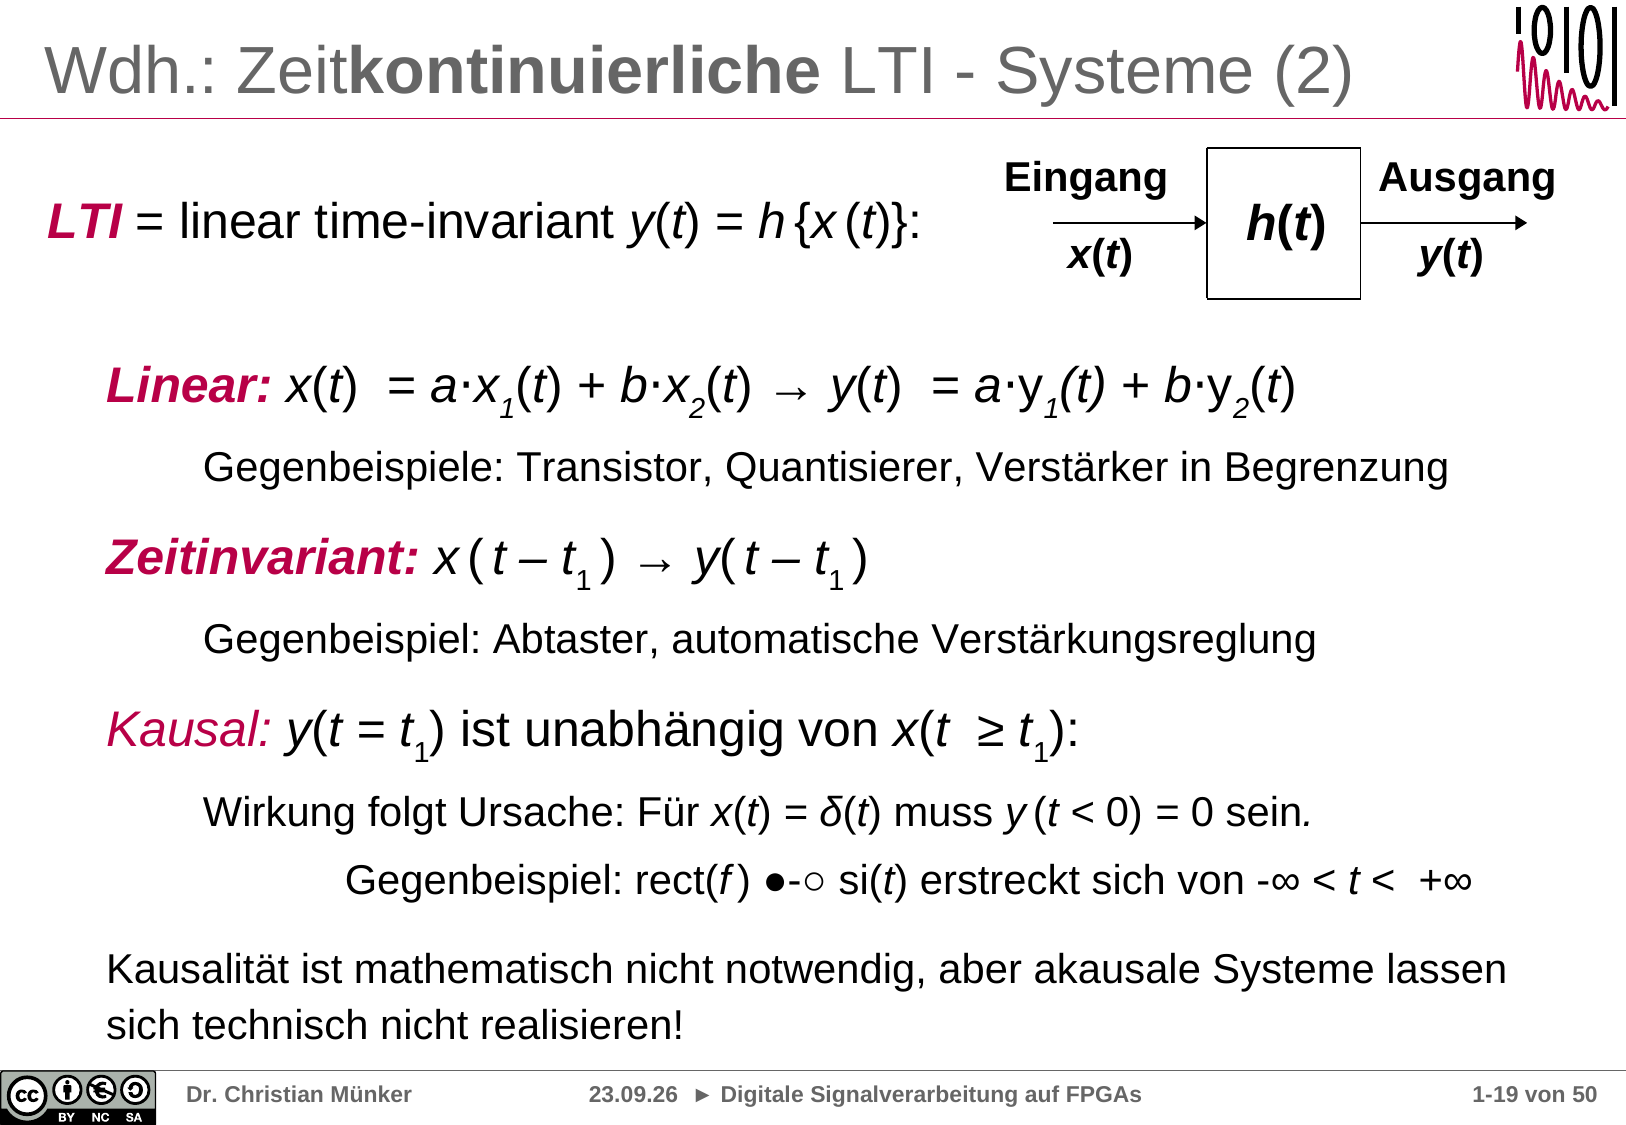

# Wdh.: Zeitkontinuierliche LTI - Systeme (2)
Eingang
Ausgang
h(t)
x(t)
y(t)
LTI = linear time-invariant y(t) = h {x (t)}:
 	Linear: x(t) = a⋅x1(t) + b⋅x2(t) → y(t) = a⋅y1(t) + b⋅y2(t)
 	Gegenbeispiele: Transistor, Quantisierer, Verstärker in Begrenzung
 	Zeitinvariant: x ( t – t1 ) → y( t – t1 )
	Gegenbeispiel: Abtaster, automatische Verstärkungsreglung
 	Kausal: y(t = t1) ist unabhängig von x(t ≥ t1):
	Wirkung folgt Ursache: Für x(t) = δ(t) muss y (t < 0) = 0 sein.
	 	Gegenbeispiel: rect(f ) ●-○ si(t) erstreckt sich von -∞ < t < +∞
 	Kausalität ist mathematisch nicht notwendig, aber akausale Systeme lassen sich technisch nicht realisieren!